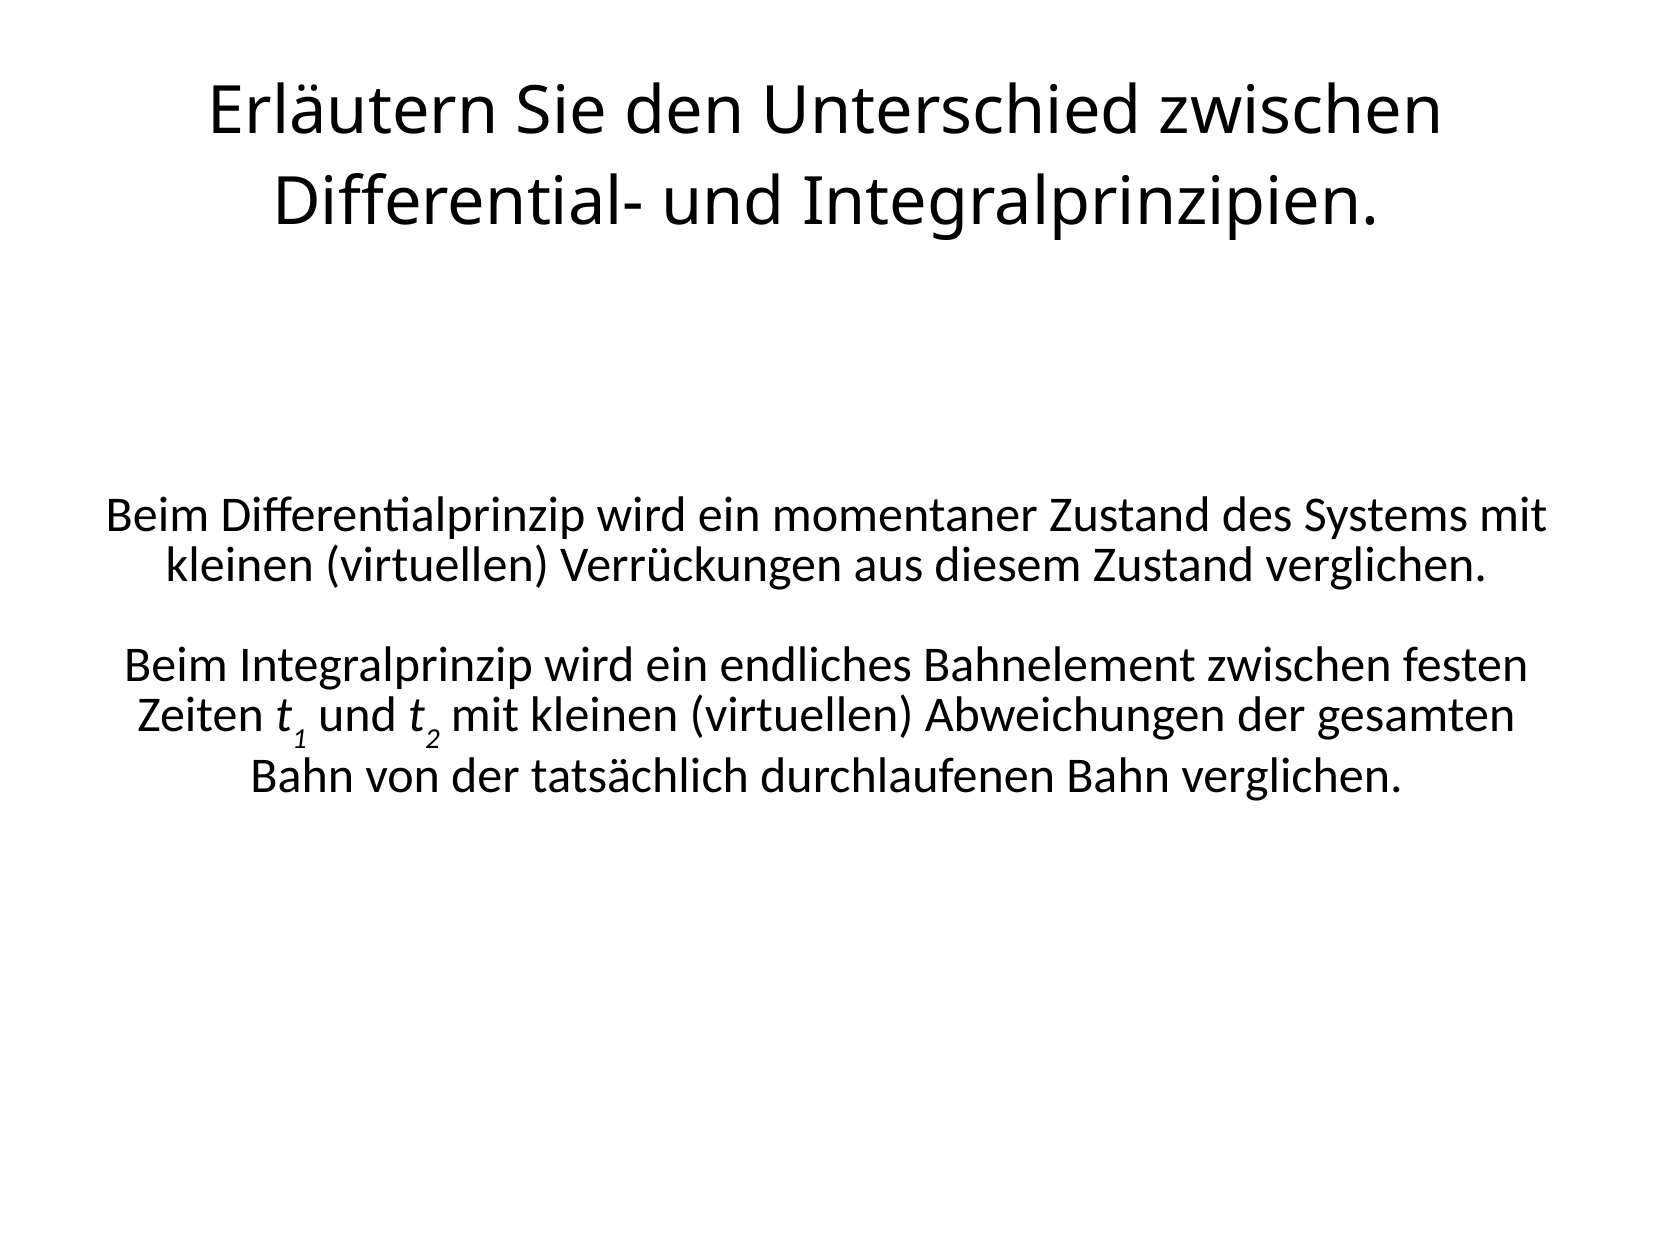

# Erläutern Sie den Unterschied zwischen Differential- und Integralprinzipien.
Beim Differentialprinzip wird ein momentaner Zustand des Systems mit kleinen (virtuellen) Verrückungen aus diesem Zustand verglichen.
Beim Integralprinzip wird ein endliches Bahnelement zwischen festen Zeiten t1 und t2 mit kleinen (virtuellen) Abweichungen der gesamten Bahn von der tatsächlich durchlaufenen Bahn verglichen.